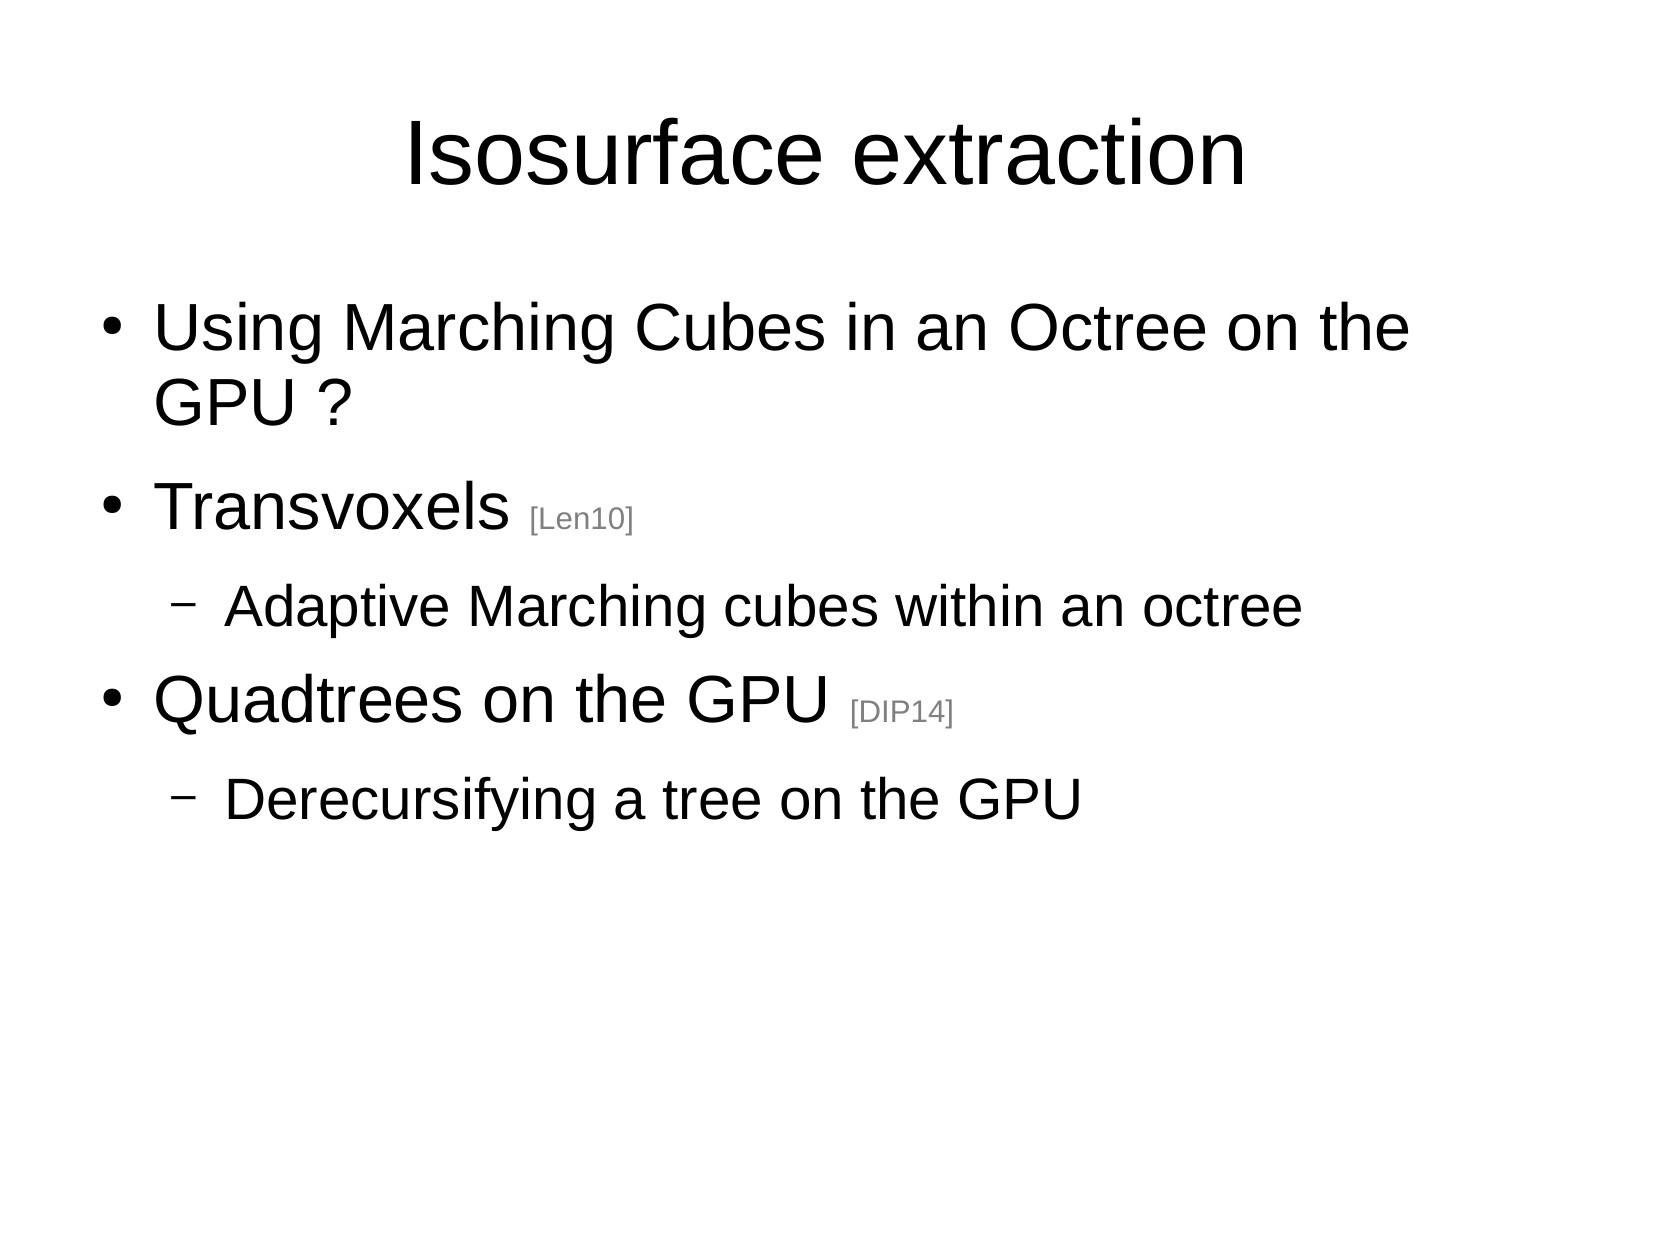

# Isosurface extraction
Using Marching Cubes in an Octree on the GPU ?
Transvoxels [Len10]
Adaptive Marching cubes within an octree
Quadtrees on the GPU [DIP14]
Derecursifying a tree on the GPU